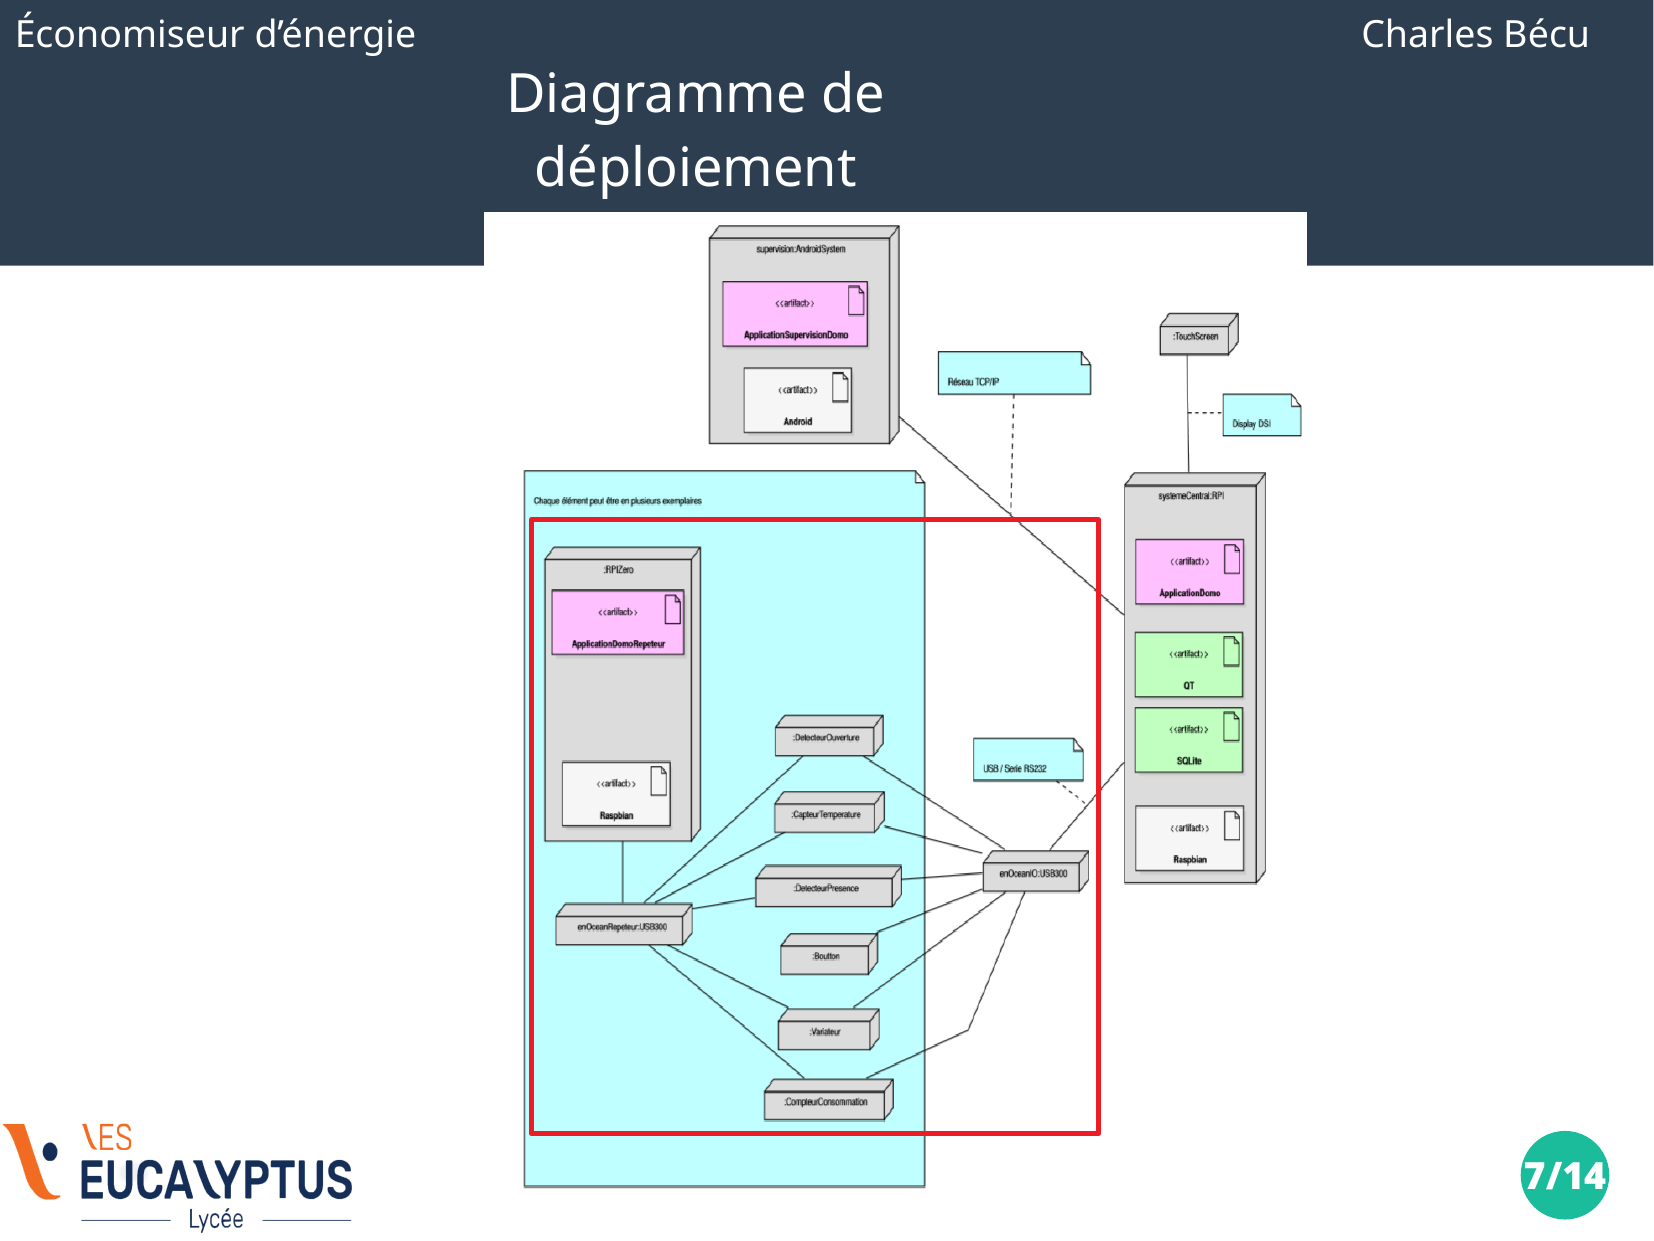

Économiseur d’énergie
Charles Bécu
# Diagramme de déploiement
7